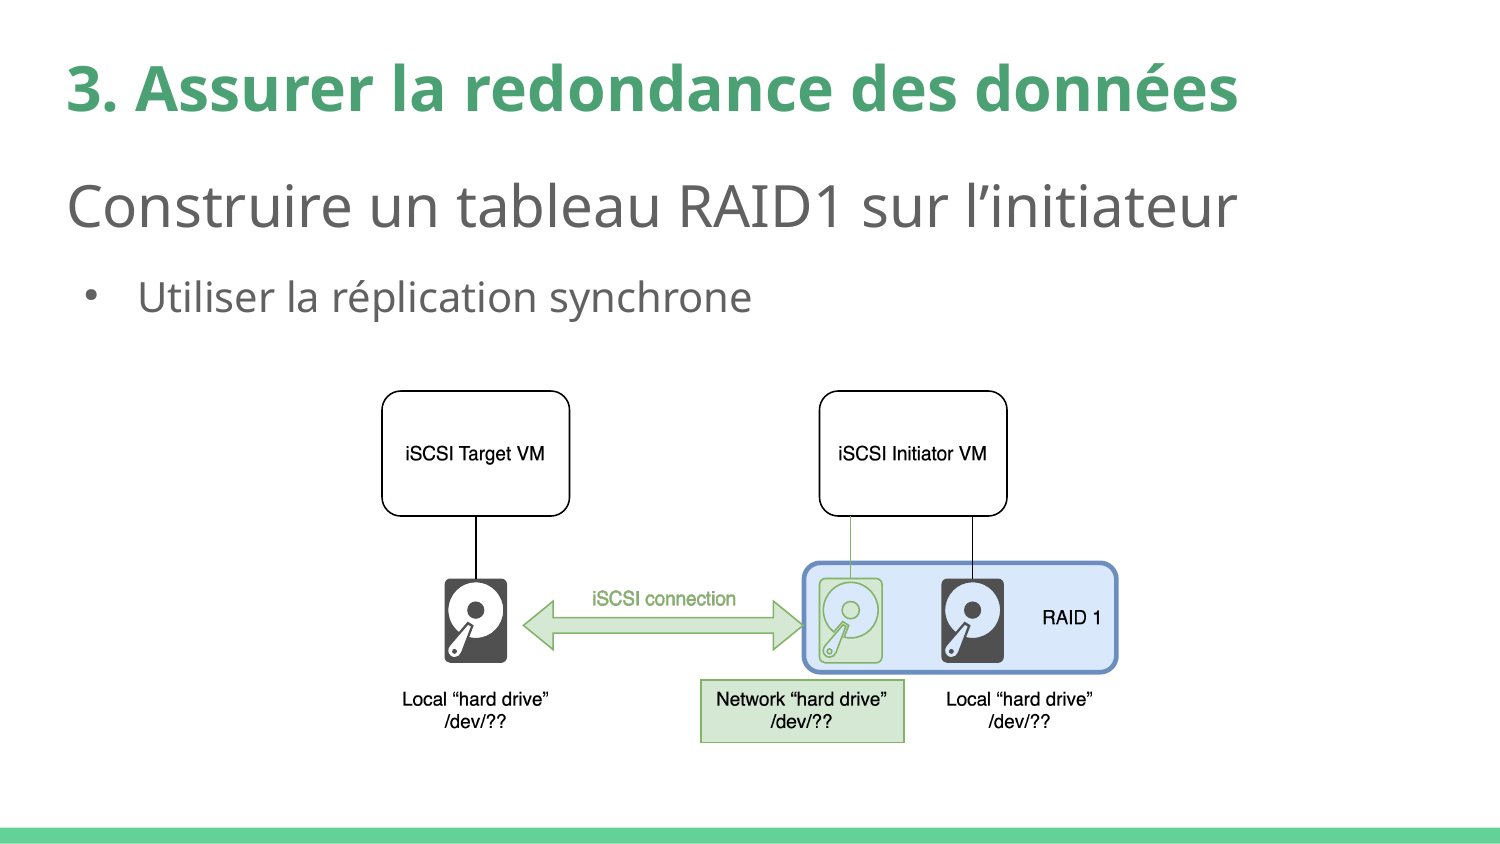

# 3. Assurer la redondance des données
Construire un tableau RAID1 sur l’initiateur
Utiliser la réplication synchrone